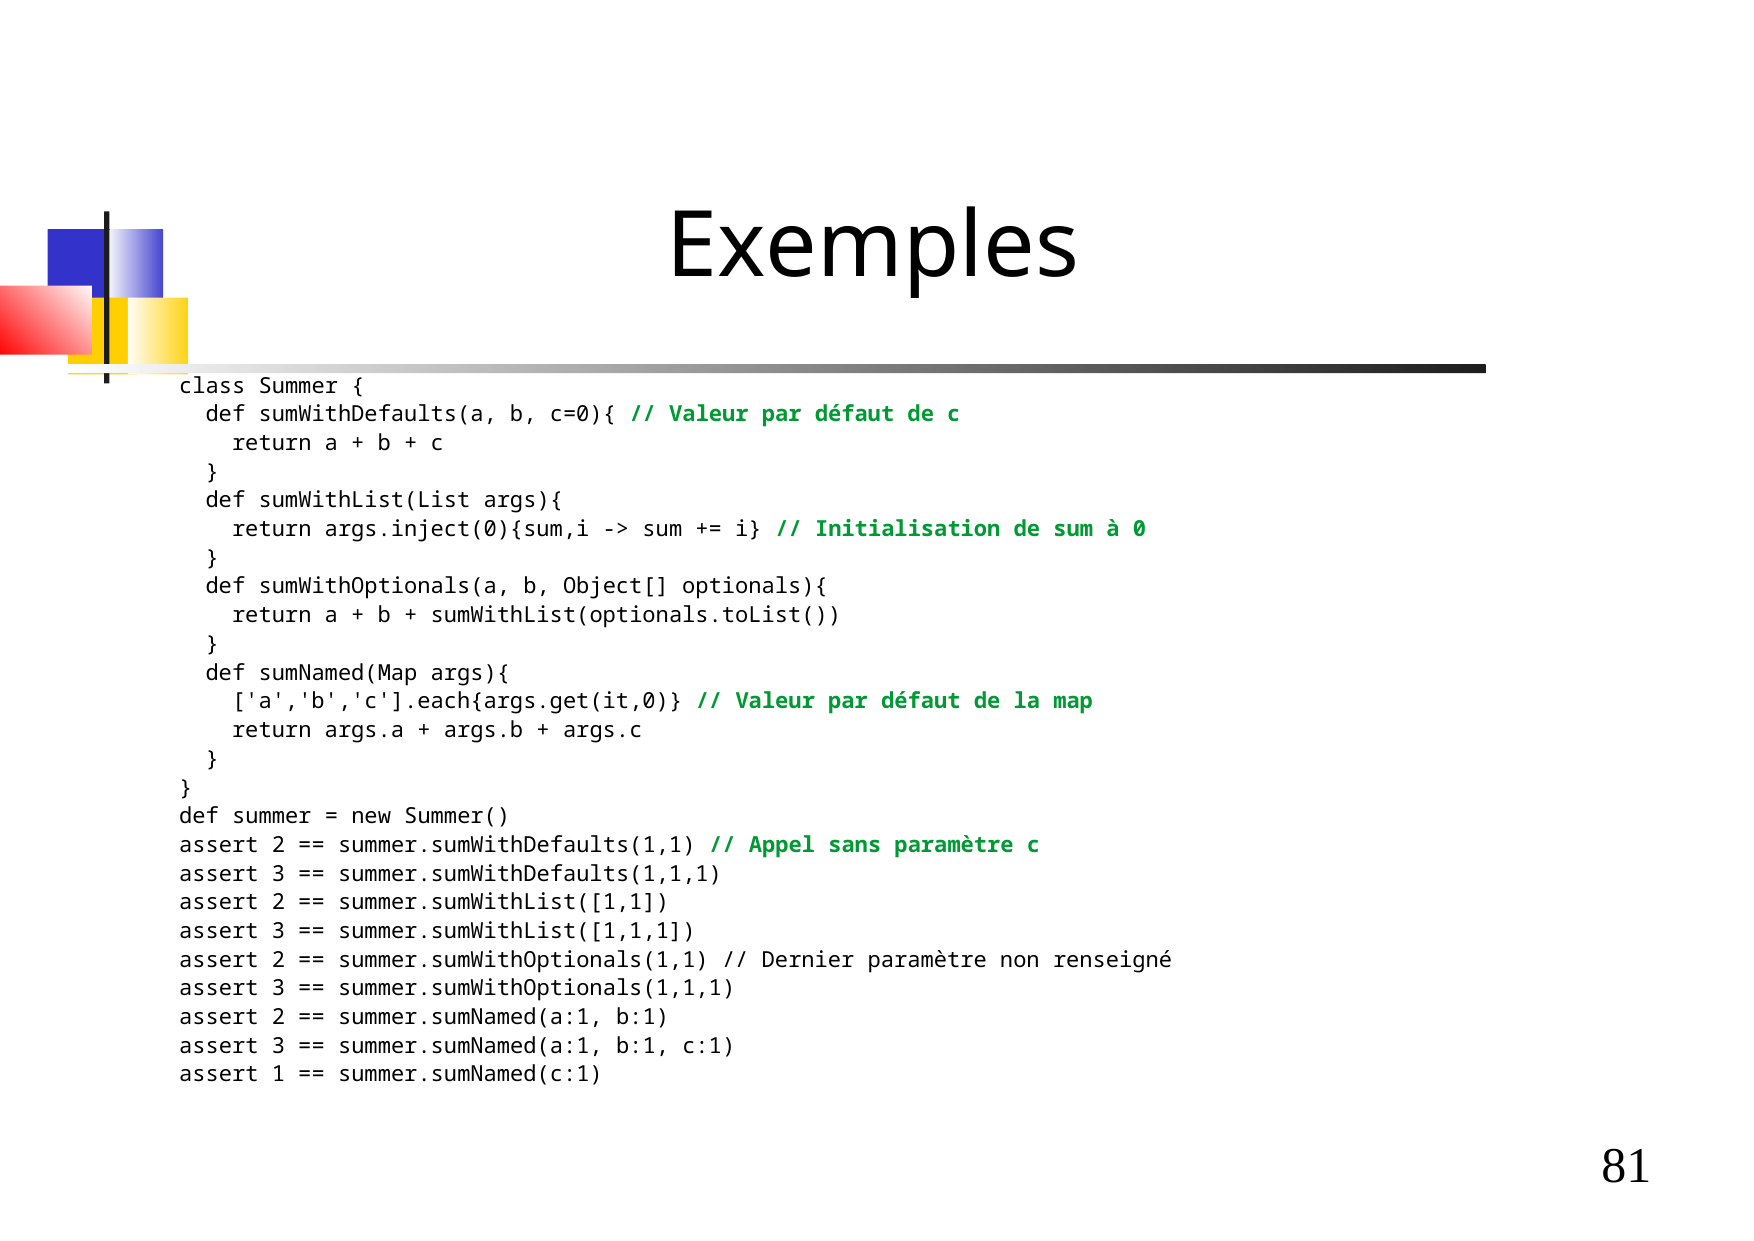

# Exemples
class Summer {
 def sumWithDefaults(a, b, c=0){ // Valeur par défaut de c
 return a + b + c
 }
 def sumWithList(List args){
 return args.inject(0){sum,i -> sum += i} // Initialisation de sum à 0
 }
 def sumWithOptionals(a, b, Object[] optionals){
 return a + b + sumWithList(optionals.toList())
 }
 def sumNamed(Map args){
 ['a','b','c'].each{args.get(it,0)} // Valeur par défaut de la map
 return args.a + args.b + args.c
 }
}
def summer = new Summer()
assert 2 == summer.sumWithDefaults(1,1) // Appel sans paramètre c
assert 3 == summer.sumWithDefaults(1,1,1)
assert 2 == summer.sumWithList([1,1])
assert 3 == summer.sumWithList([1,1,1])
assert 2 == summer.sumWithOptionals(1,1) // Dernier paramètre non renseigné
assert 3 == summer.sumWithOptionals(1,1,1)
assert 2 == summer.sumNamed(a:1, b:1)
assert 3 == summer.sumNamed(a:1, b:1, c:1)
assert 1 == summer.sumNamed(c:1)